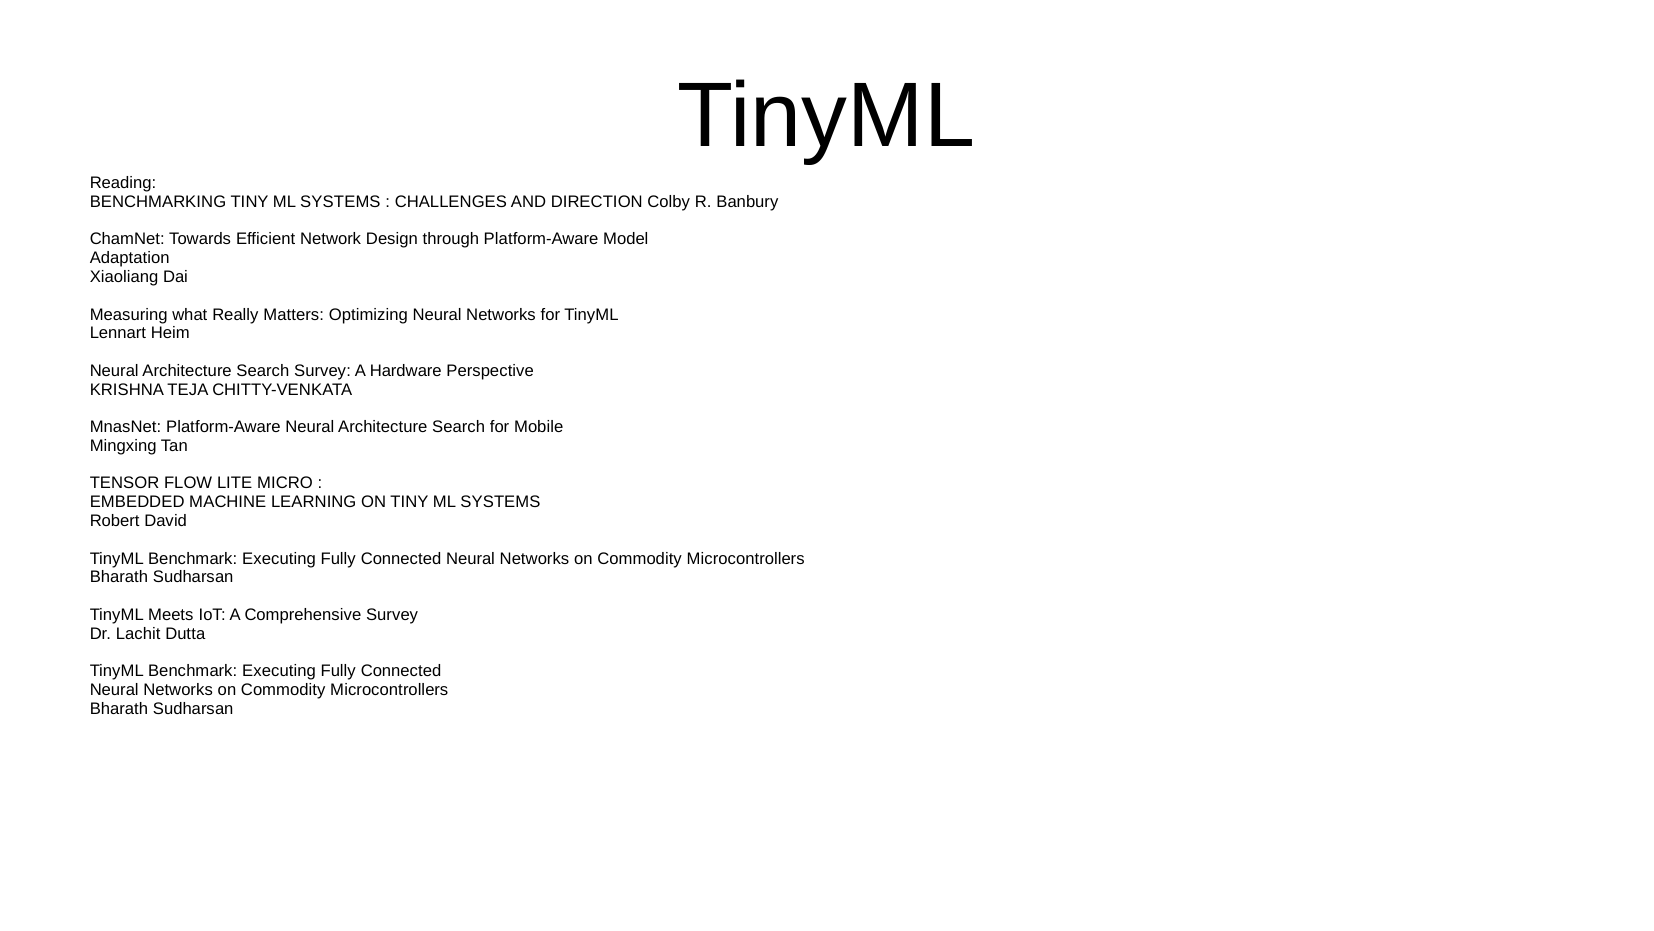

# TinyML
Reading:
BENCHMARKING TINY ML SYSTEMS : CHALLENGES AND DIRECTION Colby R. Banbury
ChamNet: Towards Efficient Network Design through Platform-Aware Model
Adaptation
Xiaoliang Dai
Measuring what Really Matters: Optimizing Neural Networks for TinyML
Lennart Heim
Neural Architecture Search Survey: A Hardware Perspective
KRISHNA TEJA CHITTY-VENKATA
MnasNet: Platform-Aware Neural Architecture Search for Mobile
Mingxing Tan
TENSOR FLOW LITE MICRO :
EMBEDDED MACHINE LEARNING ON TINY ML SYSTEMS
Robert David
TinyML Benchmark: Executing Fully Connected Neural Networks on Commodity Microcontrollers
Bharath Sudharsan
TinyML Meets IoT: A Comprehensive Survey
Dr. Lachit Dutta
TinyML Benchmark: Executing Fully Connected
Neural Networks on Commodity Microcontrollers
Bharath Sudharsan